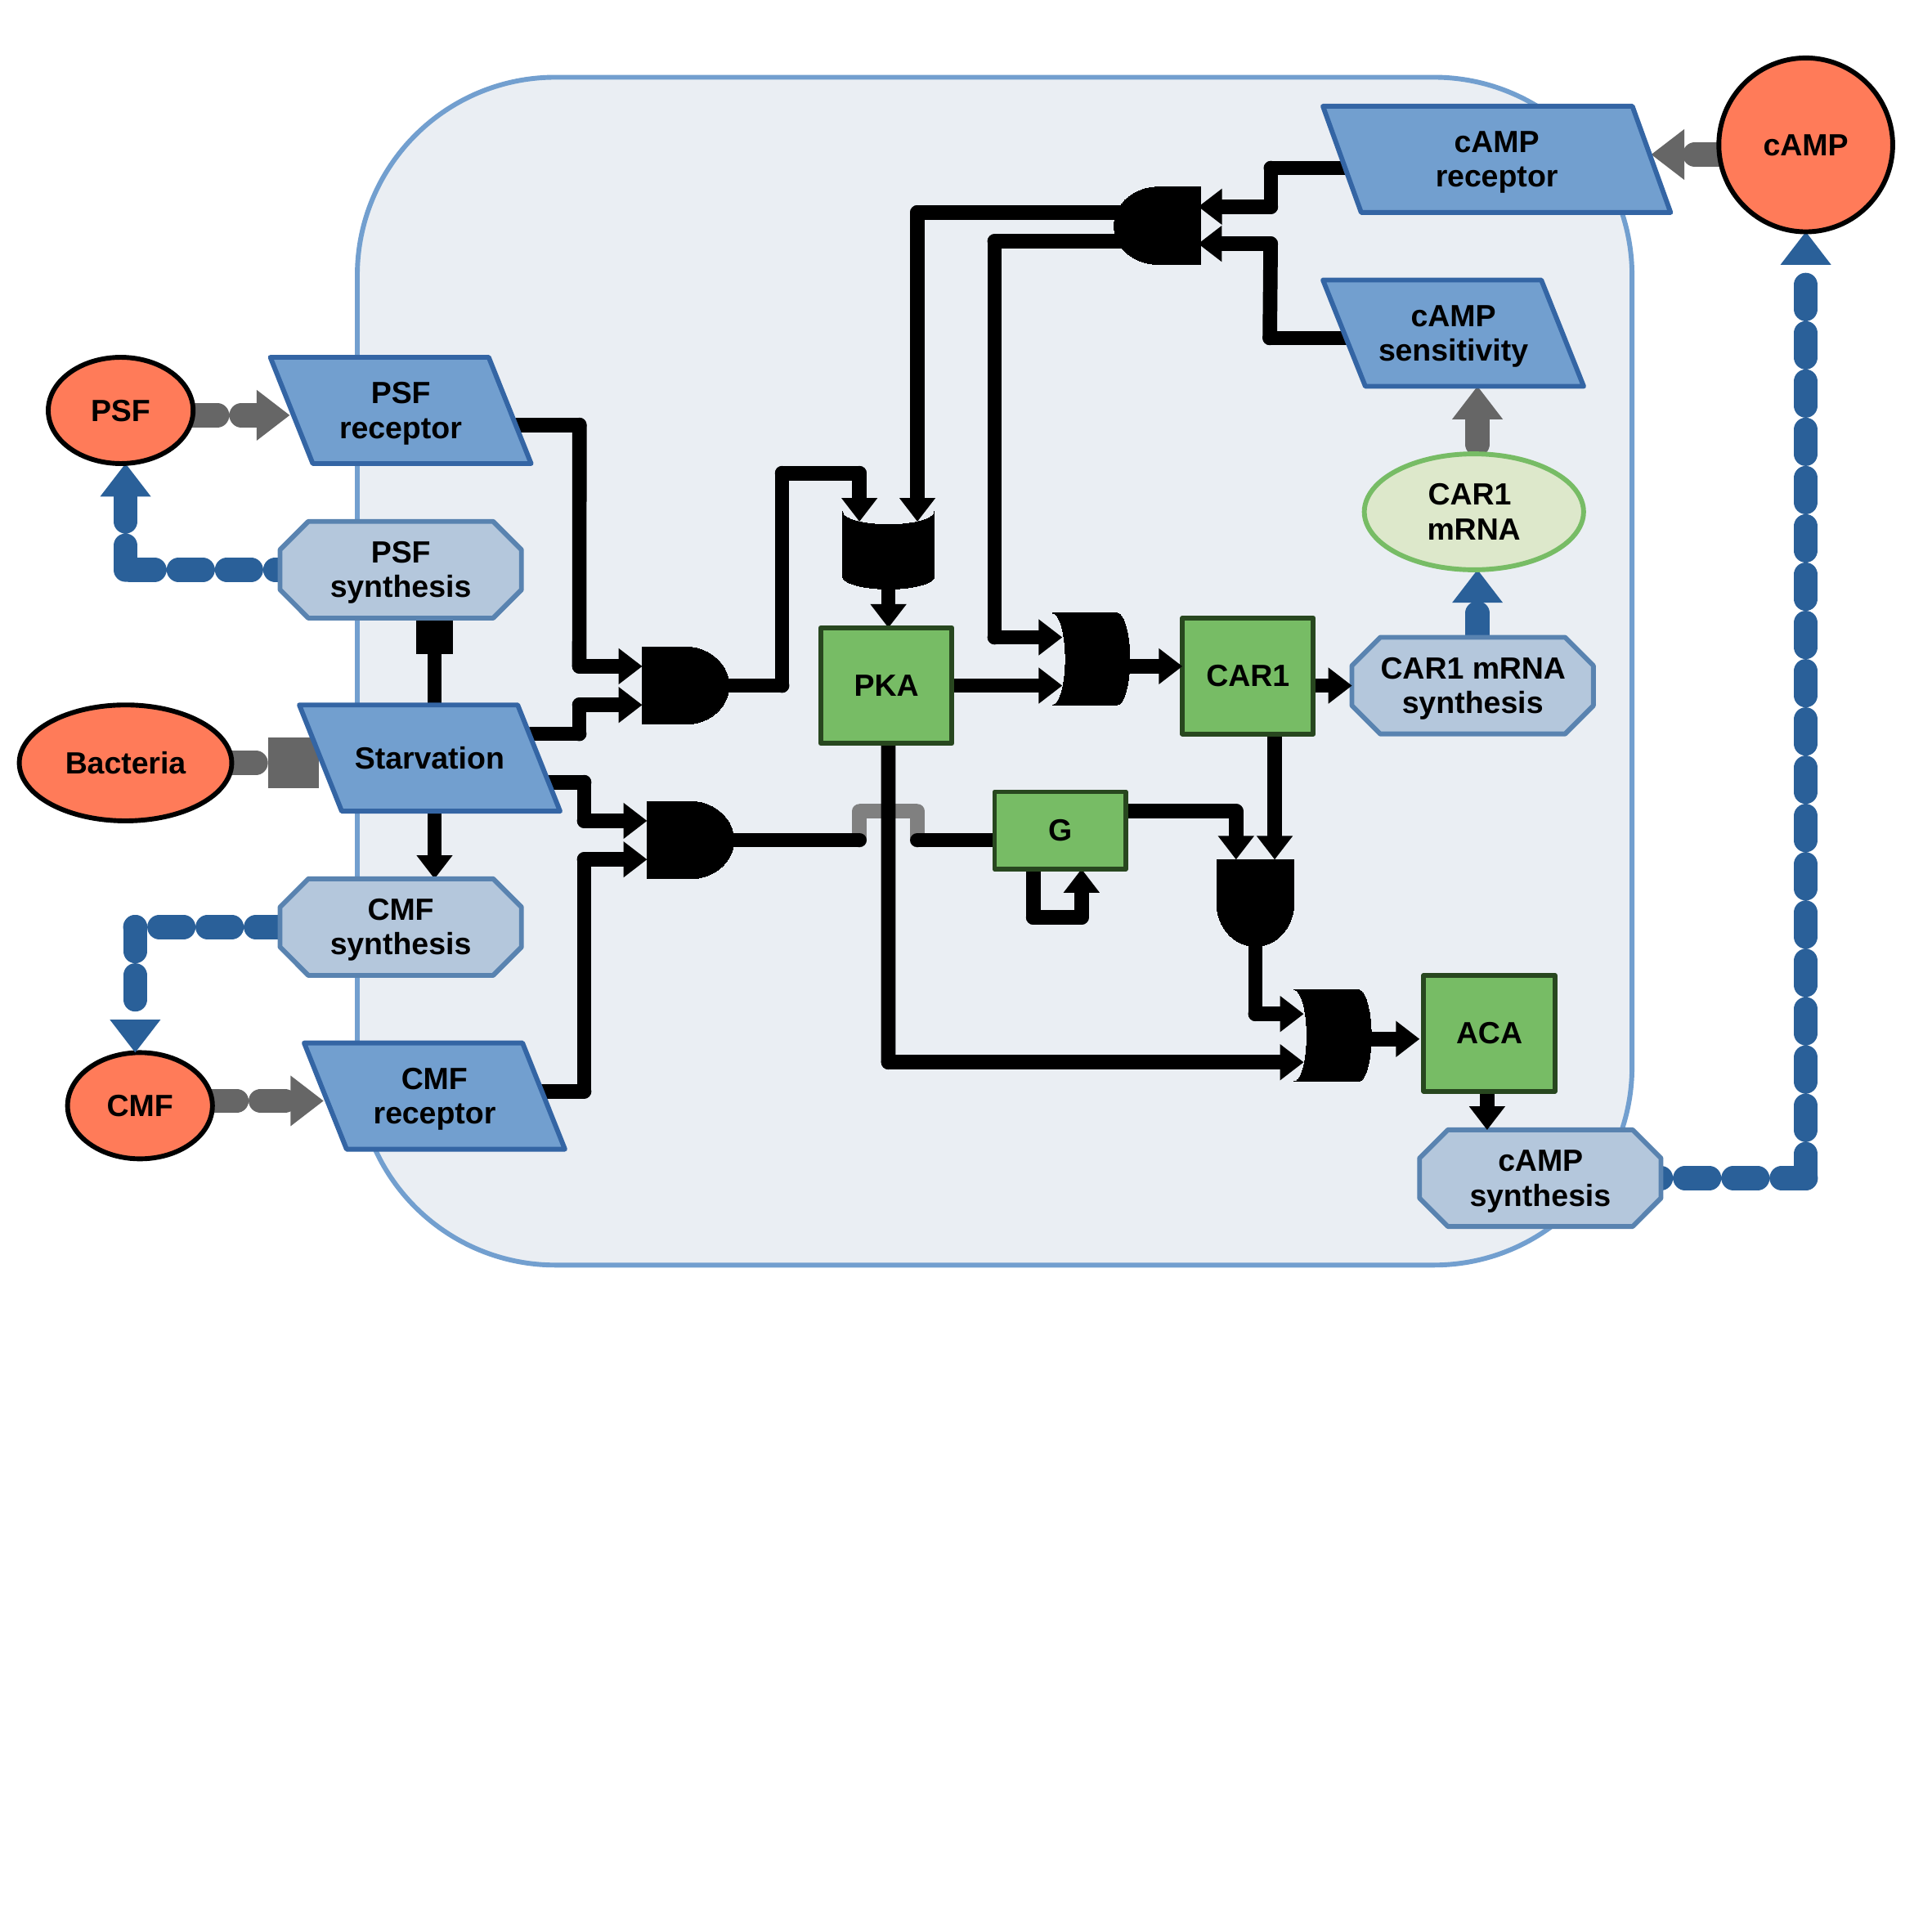

cAMP
cAMP
receptor
cAMP
sensitivity
PSF
PSF
receptor
CAR1
mRNA
PSF synthesis
CAR1
PKA
CAR1 mRNA synthesis
Bacteria
Starvation
G
CMF synthesis
ACA
CMF
receptor
CMF
cAMP synthesis